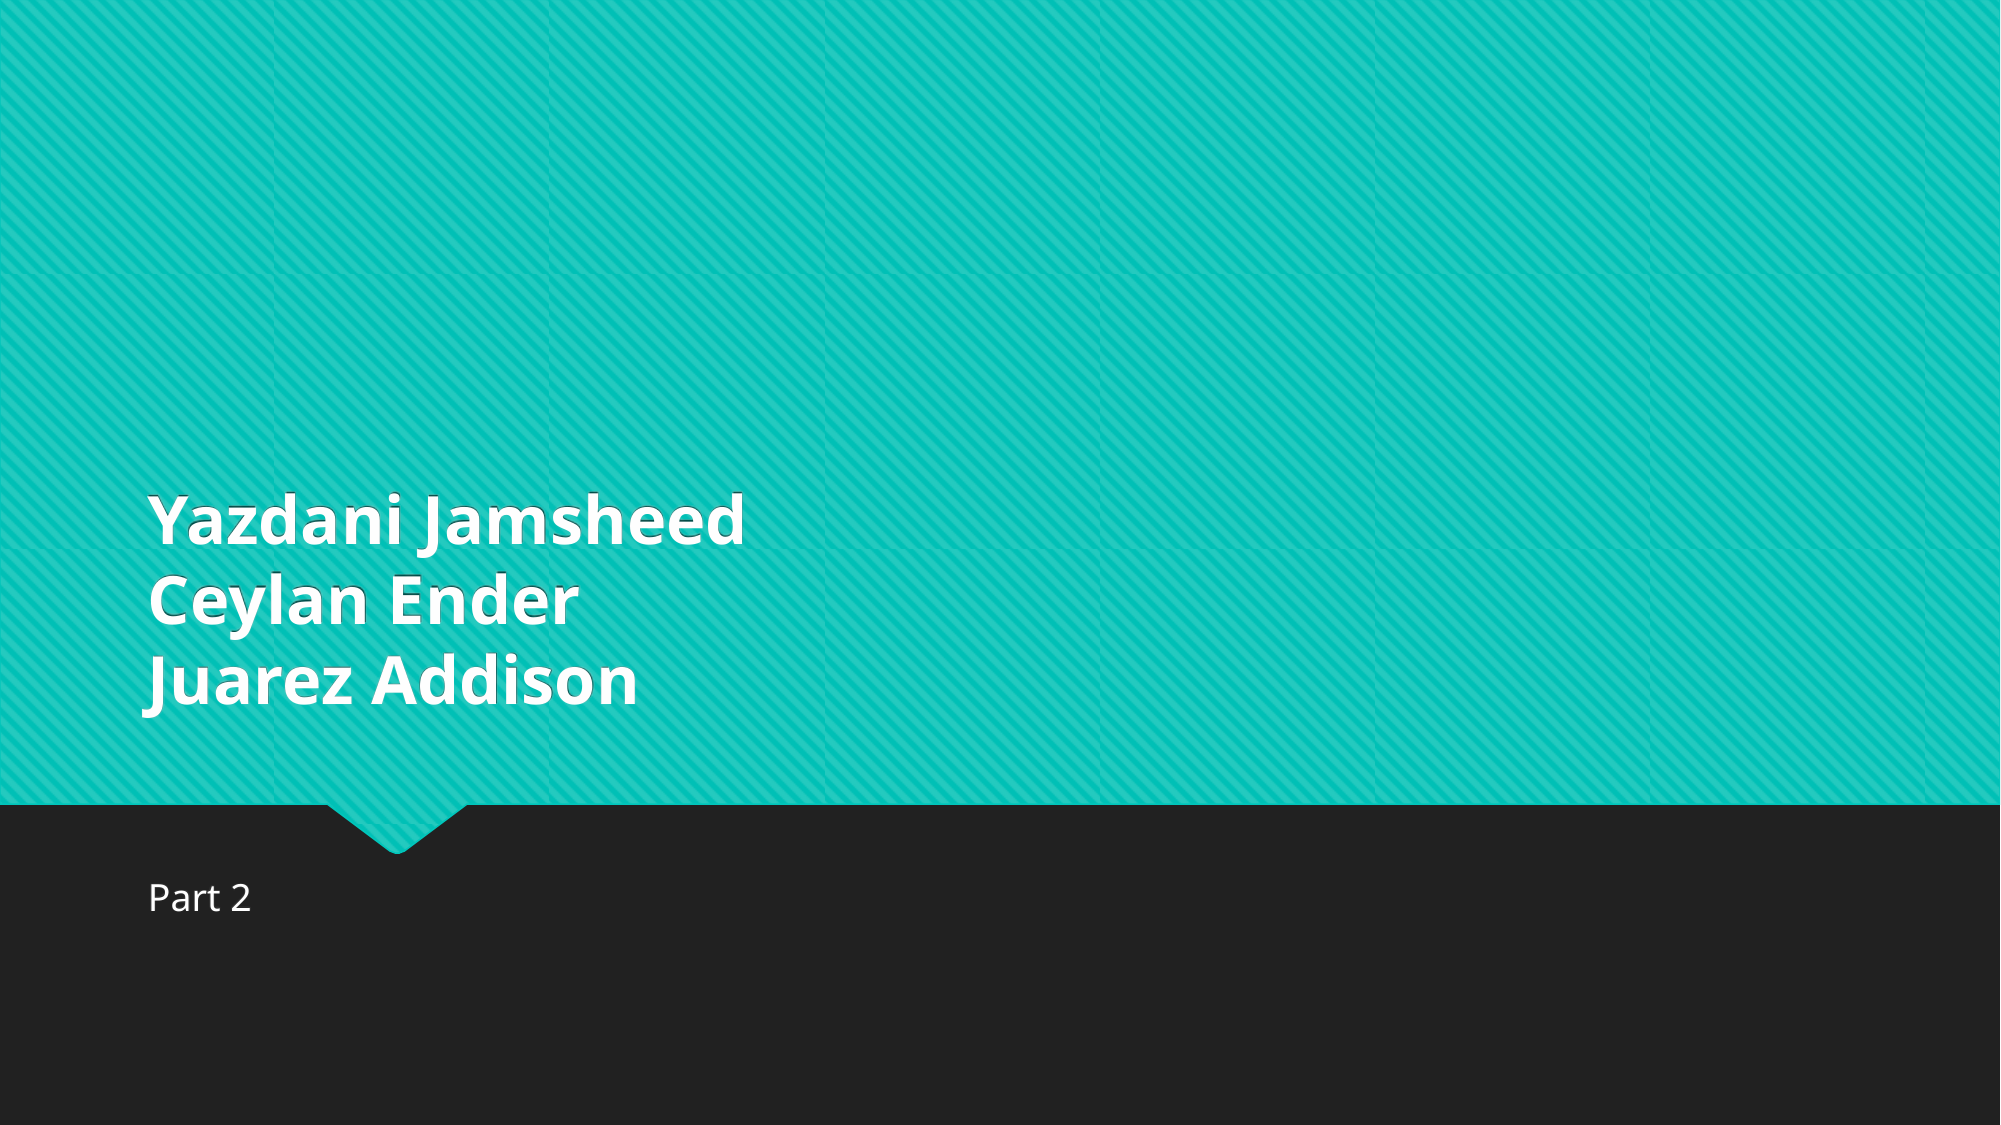

# Yazdani Jamsheed Ceylan Ender Juarez Addison
Part 2